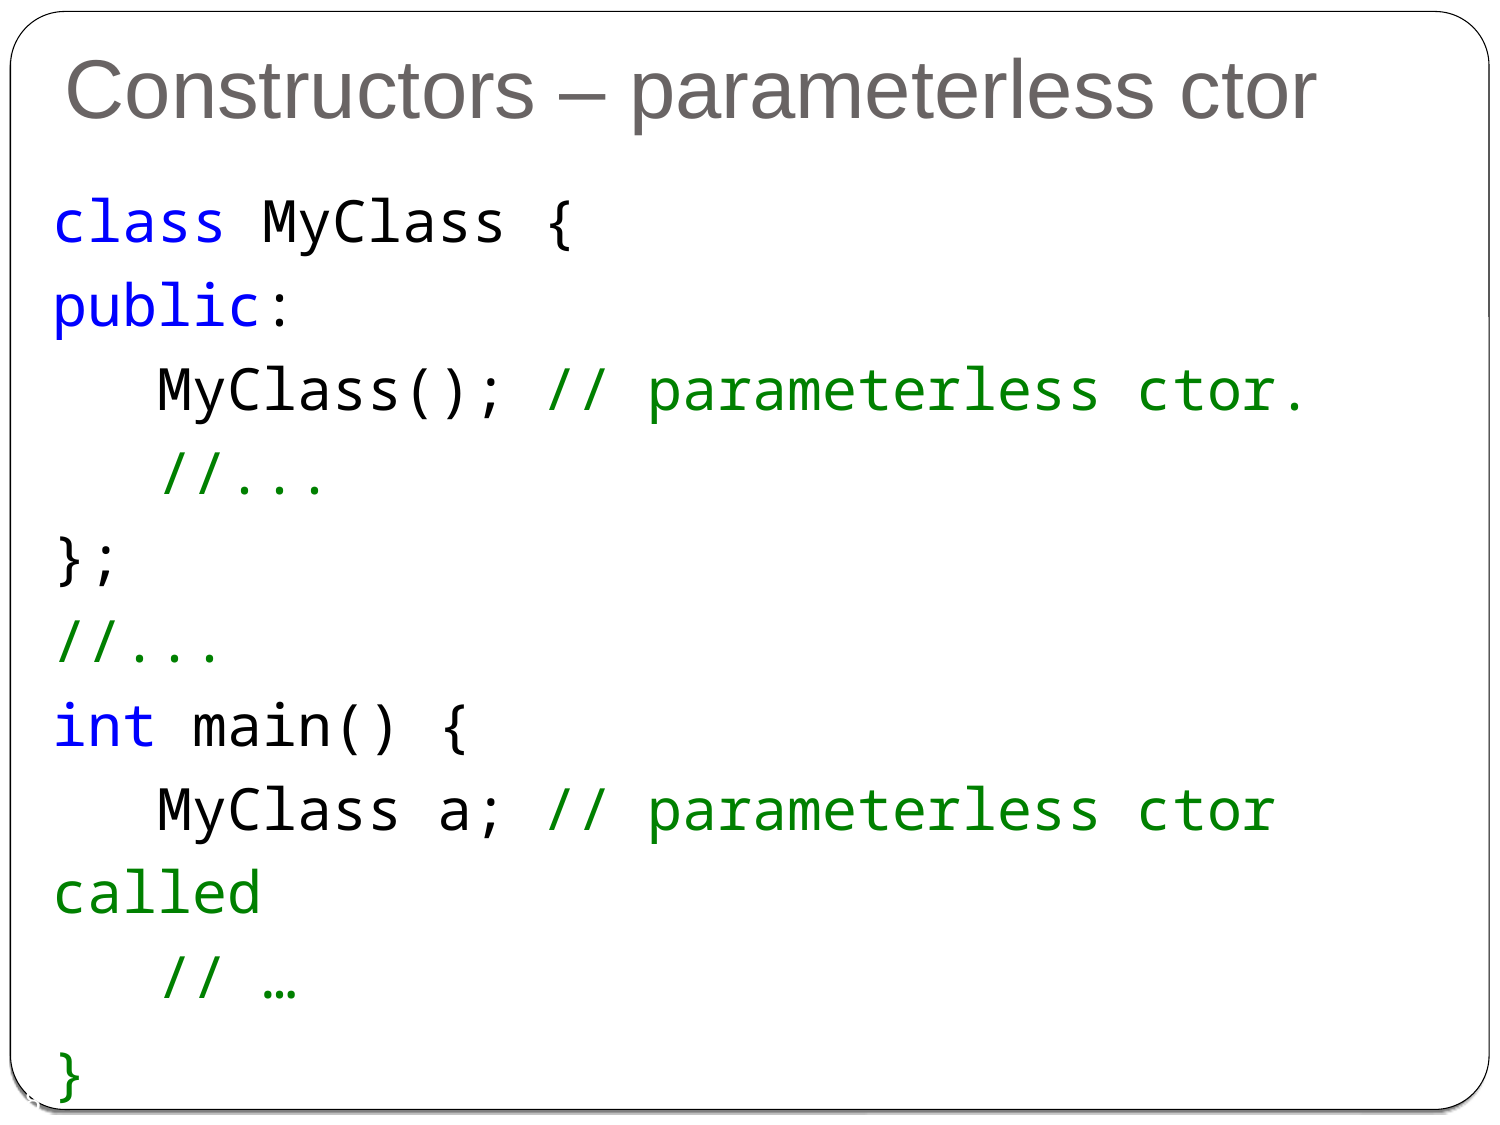

# Constructors – parameterless ctor
class MyClass {
public:
   MyClass(); // parameterless ctor.
   //...
};
//...
int main() {
   MyClass a; // parameterless ctor called
   // …
}